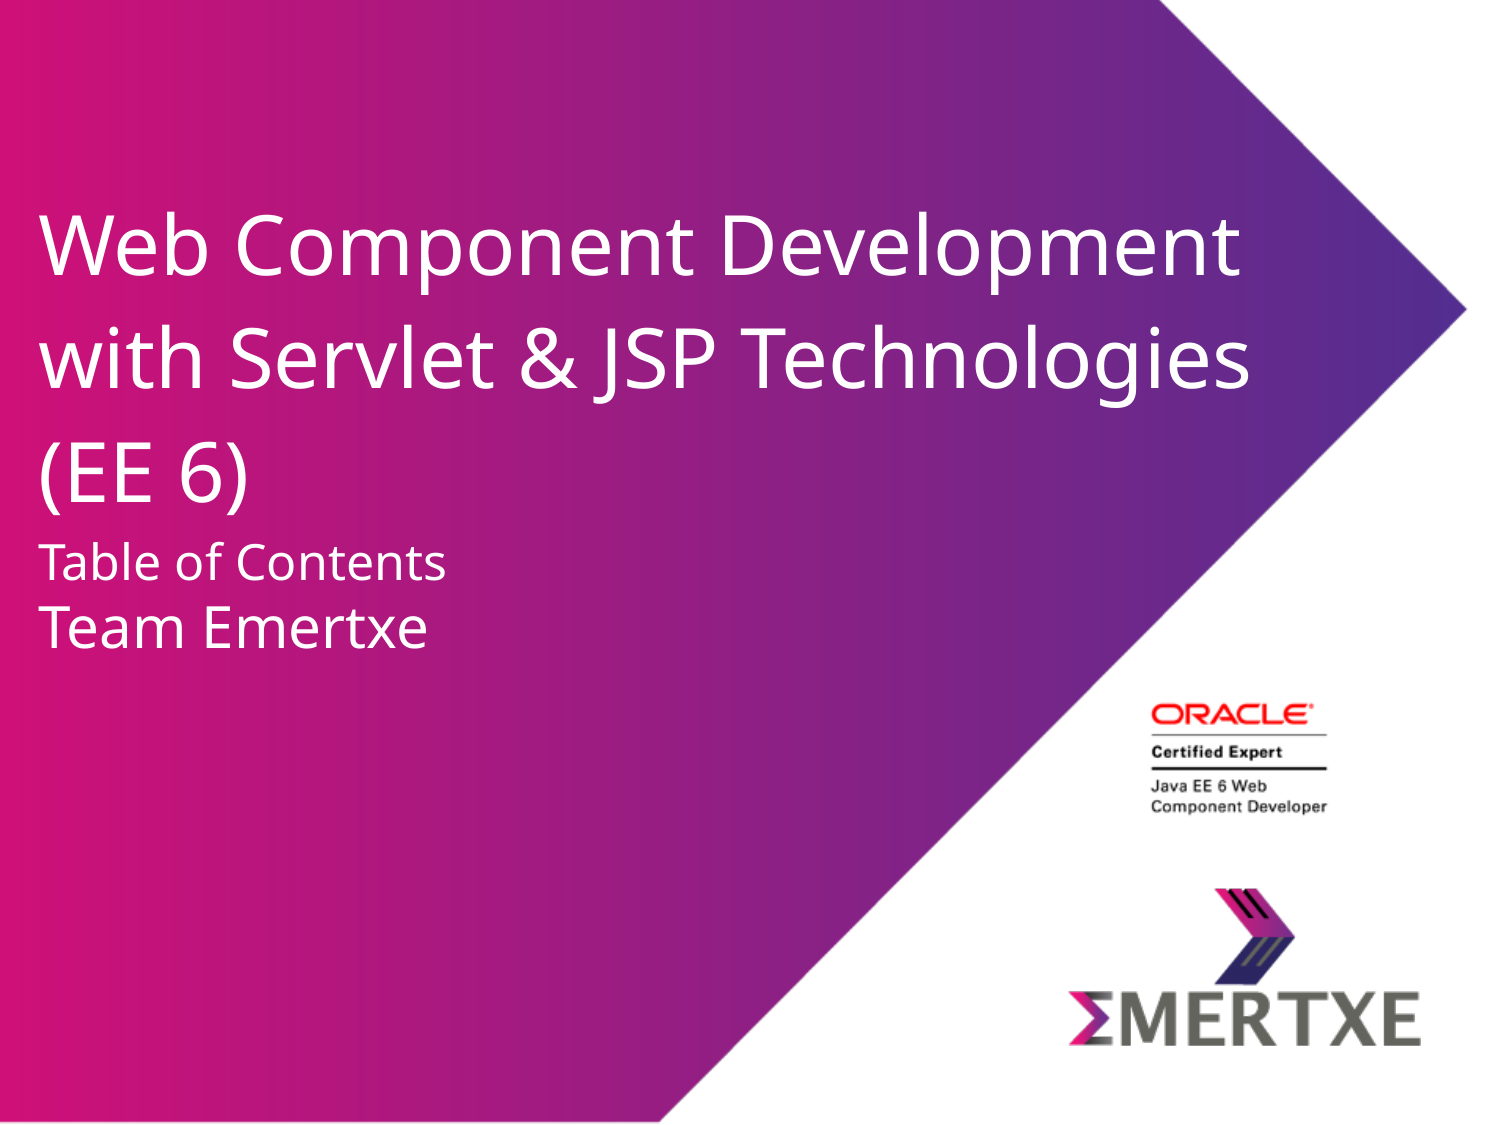

Web Component Development with Servlet & JSP Technologies (EE 6)
Table of Contents
Team Emertxe